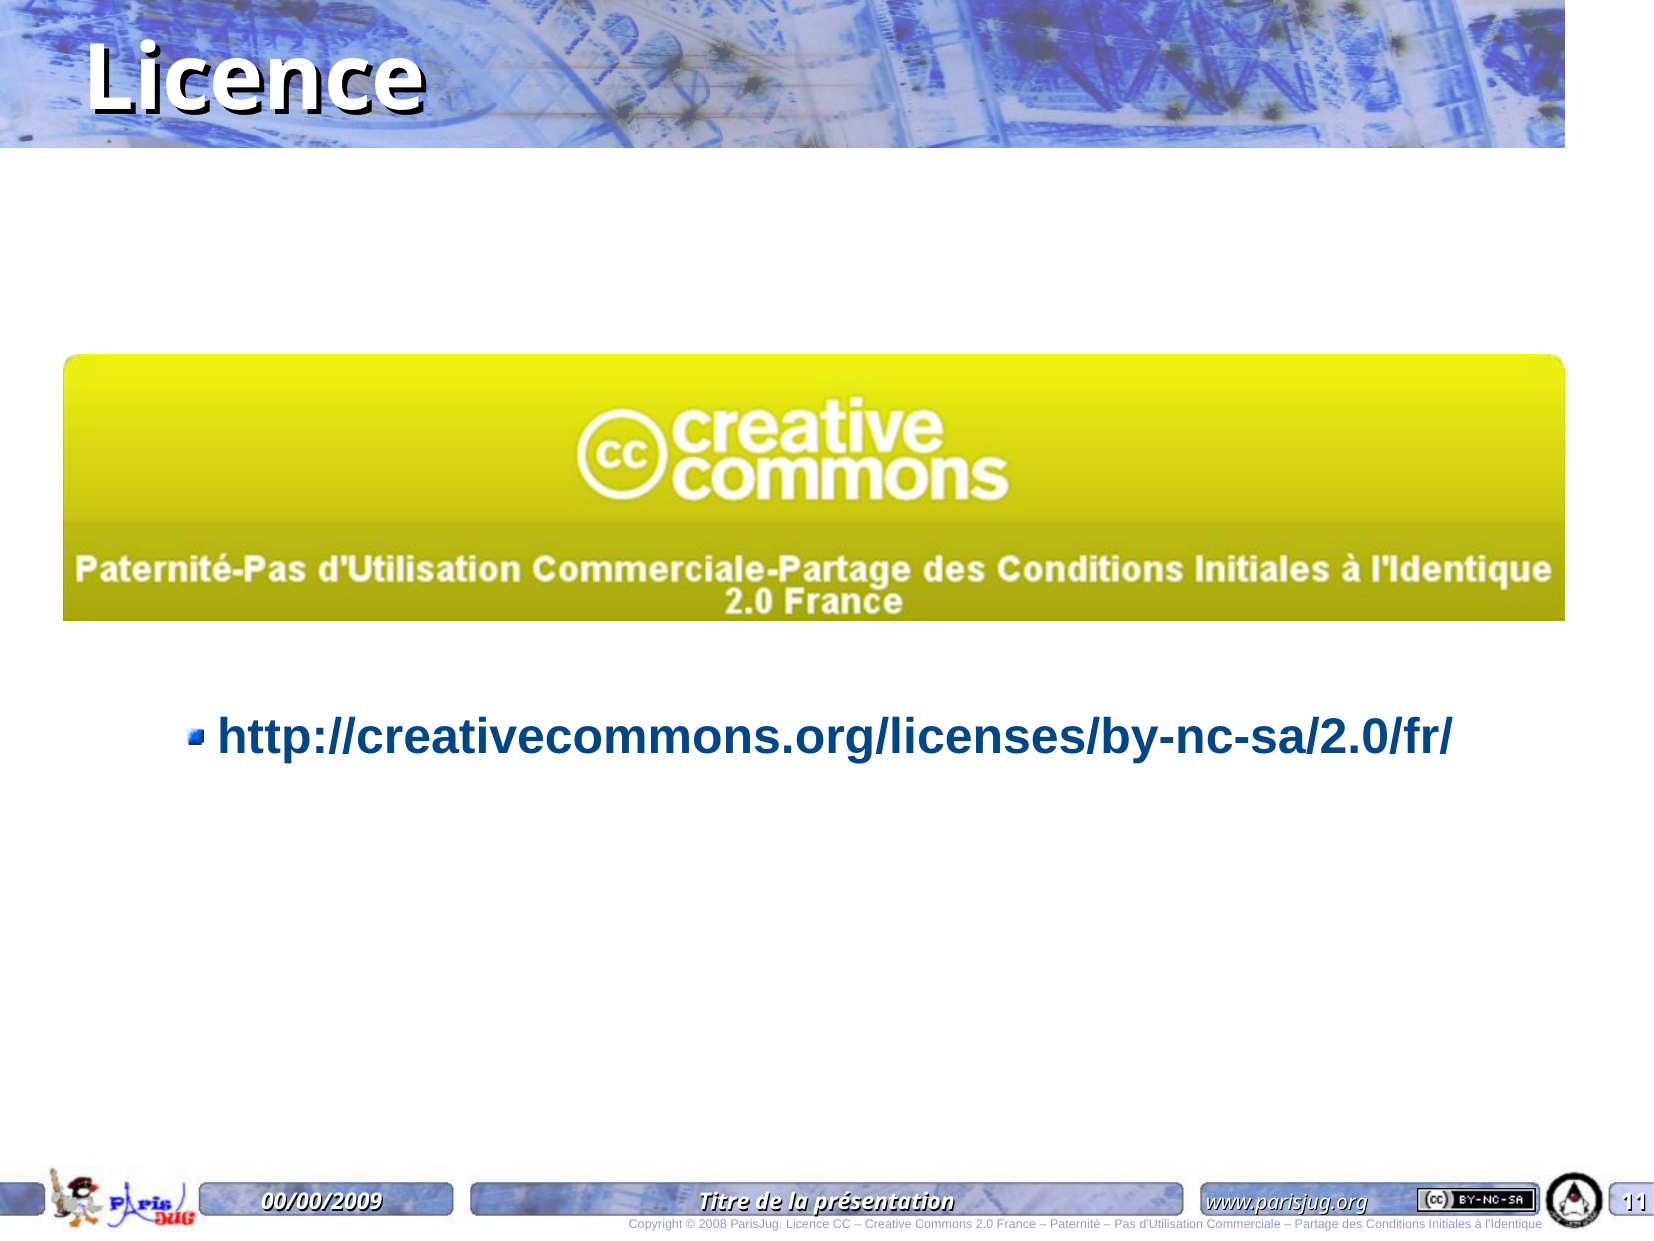

# Licence
http://creativecommons.org/licenses/by-nc-sa/2.0/fr/
00/00/2009
Titre de la présentation
11